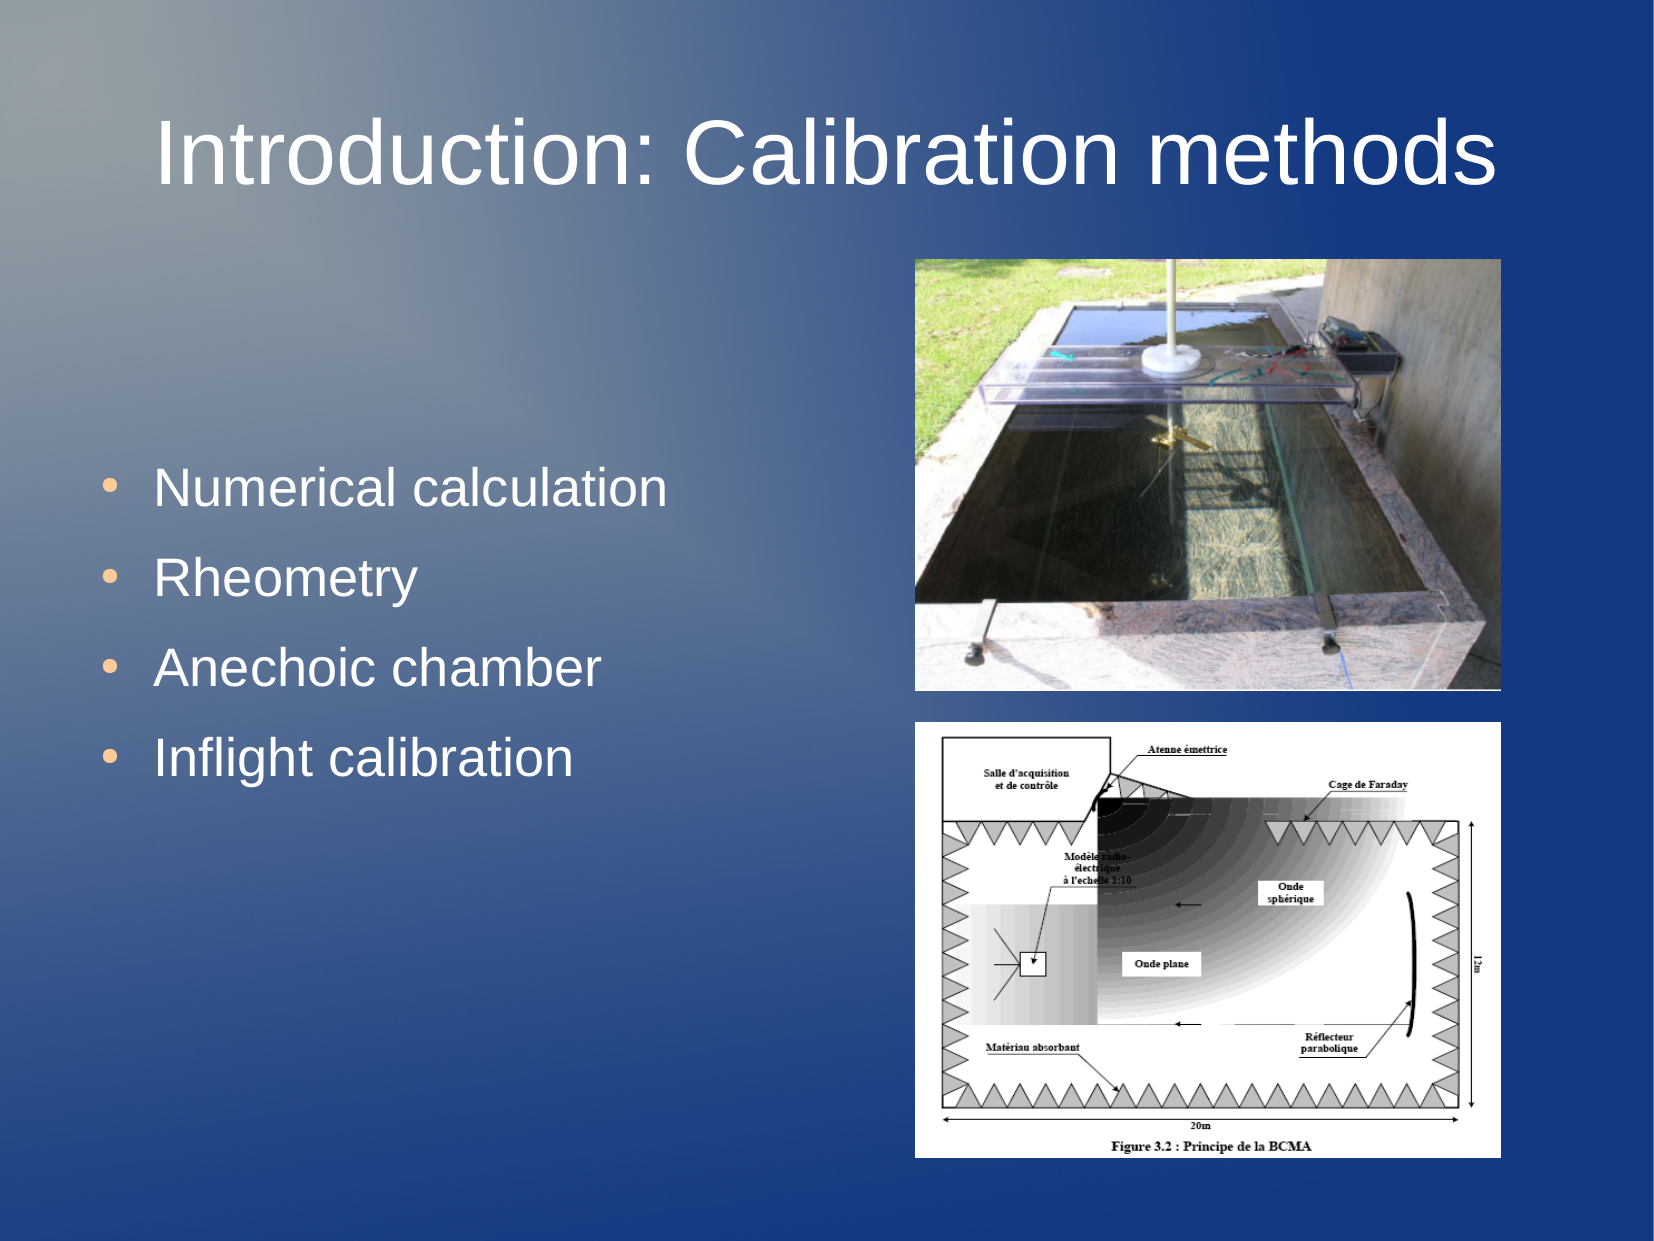

# Introduction: Calibration methods
Numerical calculation
Rheometry
Anechoic chamber
Inflight calibration